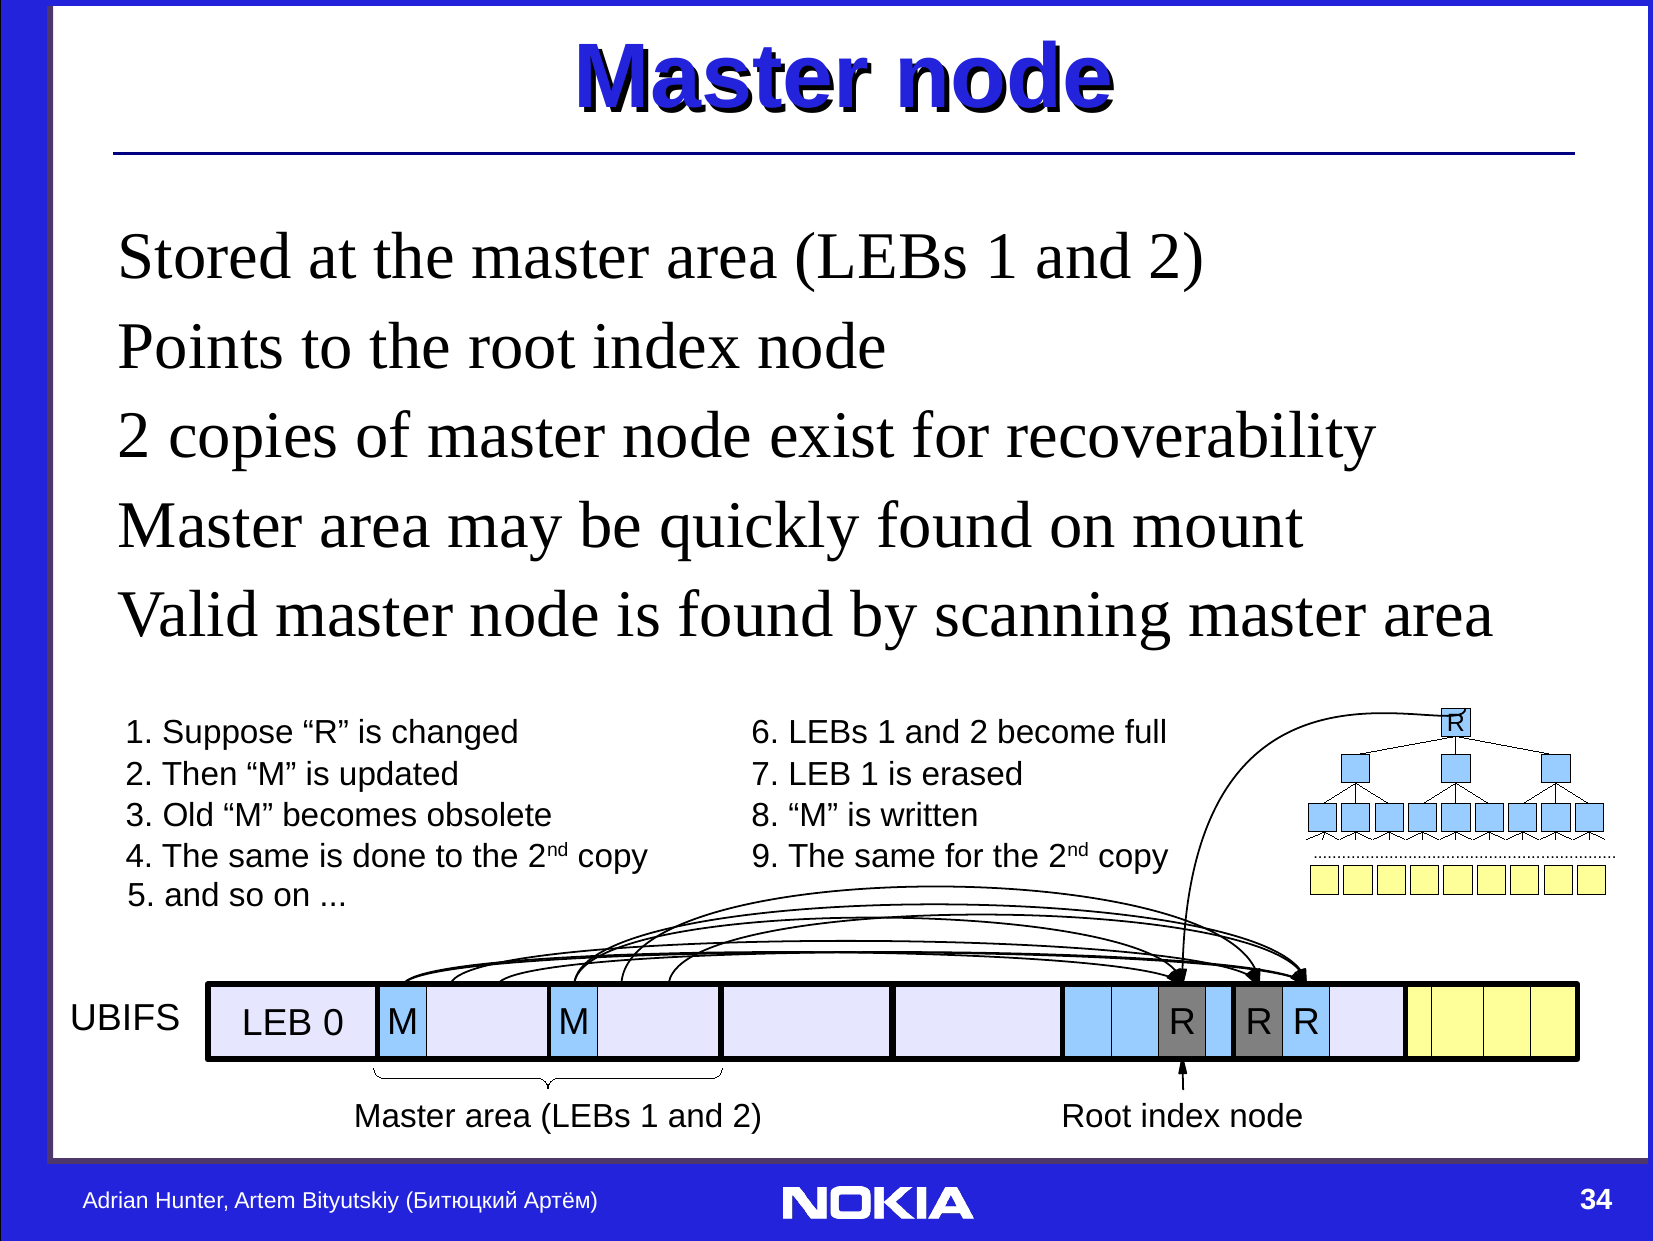

# Master node
Stored at the master area (LEBs 1 and 2)
Points to the root index node
2 copies of master node exist for recoverability
Master area may be quickly found on mount
Valid master node is found by scanning master area
1. Suppose “R” is changed
6. LEBs 1 and 2 become full
R
................................................................
2. Then “M” is updated
7. LEB 1 is erased
3. Old “M” becomes obsolete
8. “M” is written
4. The same is done to the 2nd copy
9. The same for the 2nd copy
5. and so on ...
LEB 0
M
M
M
M
M
M
M
M
M
M
M
M
R
R
R
R
R
R
UBIFS
Master area (LEBs 1 and 2)
Root index node
34